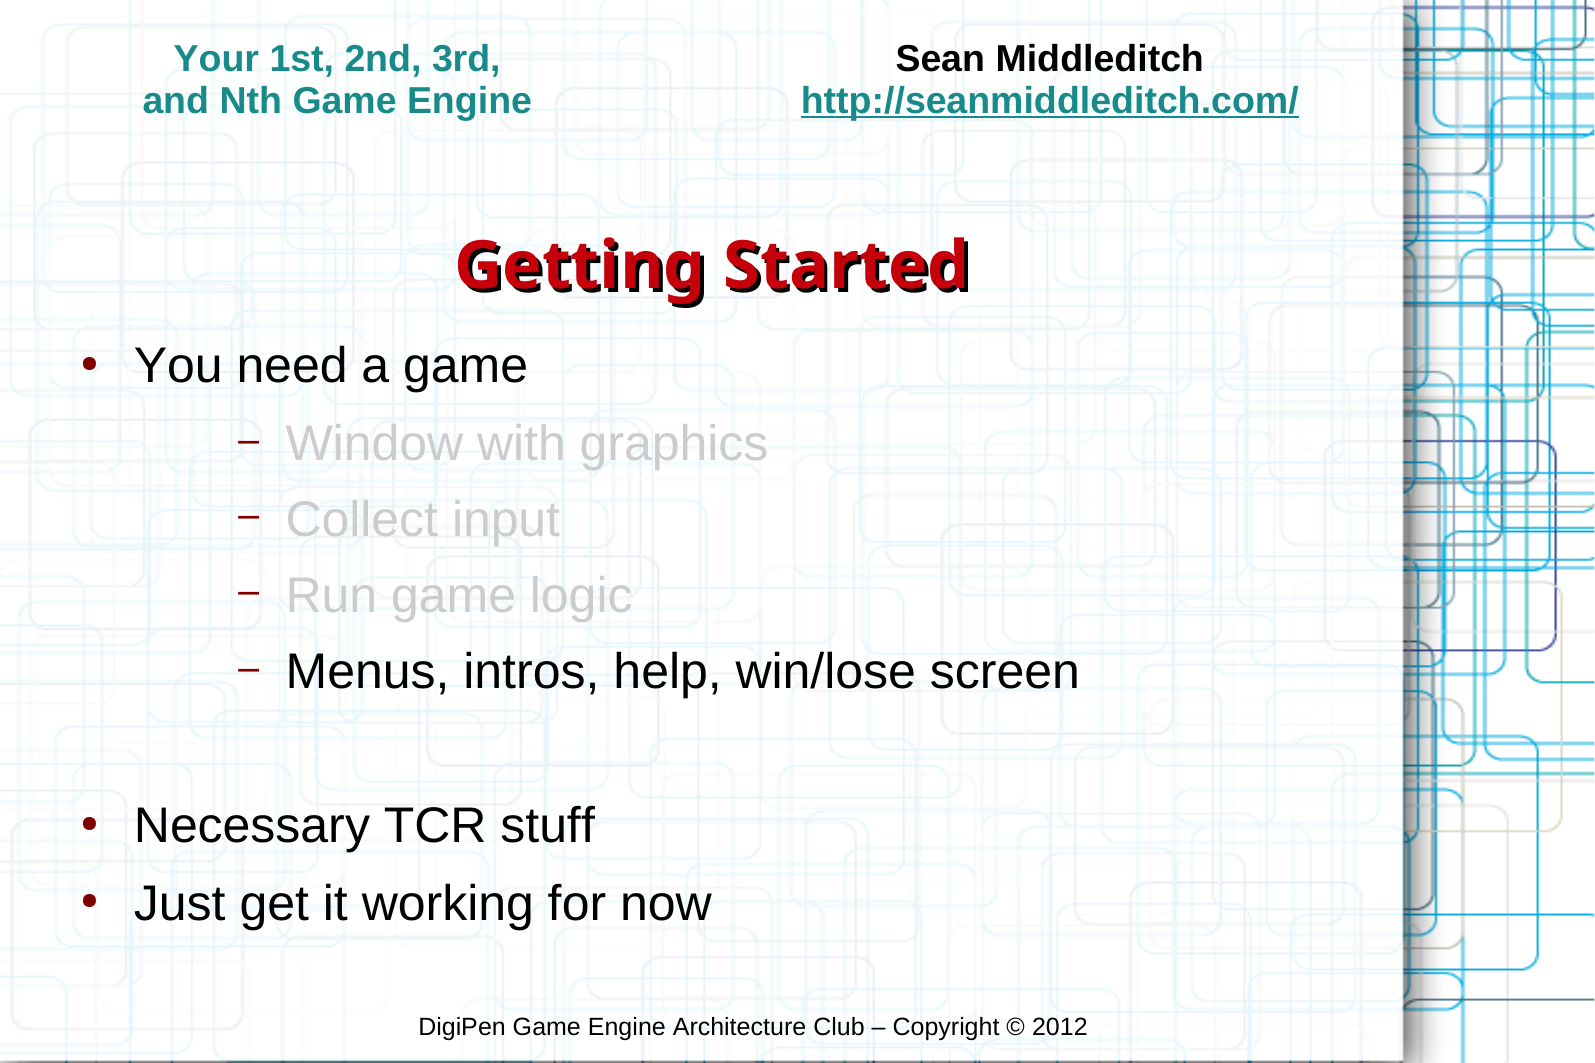

Your 1st, 2nd, 3rd,
and Nth Game Engine
Sean Middleditch
http://seanmiddleditch.com/
# Getting Started
You need a game
Window with graphics
Collect input
Run game logic
Menus, intros, help, win/lose screen
Necessary TCR stuff
Just get it working for now
DigiPen Game Engine Architecture Club – Copyright © 2012